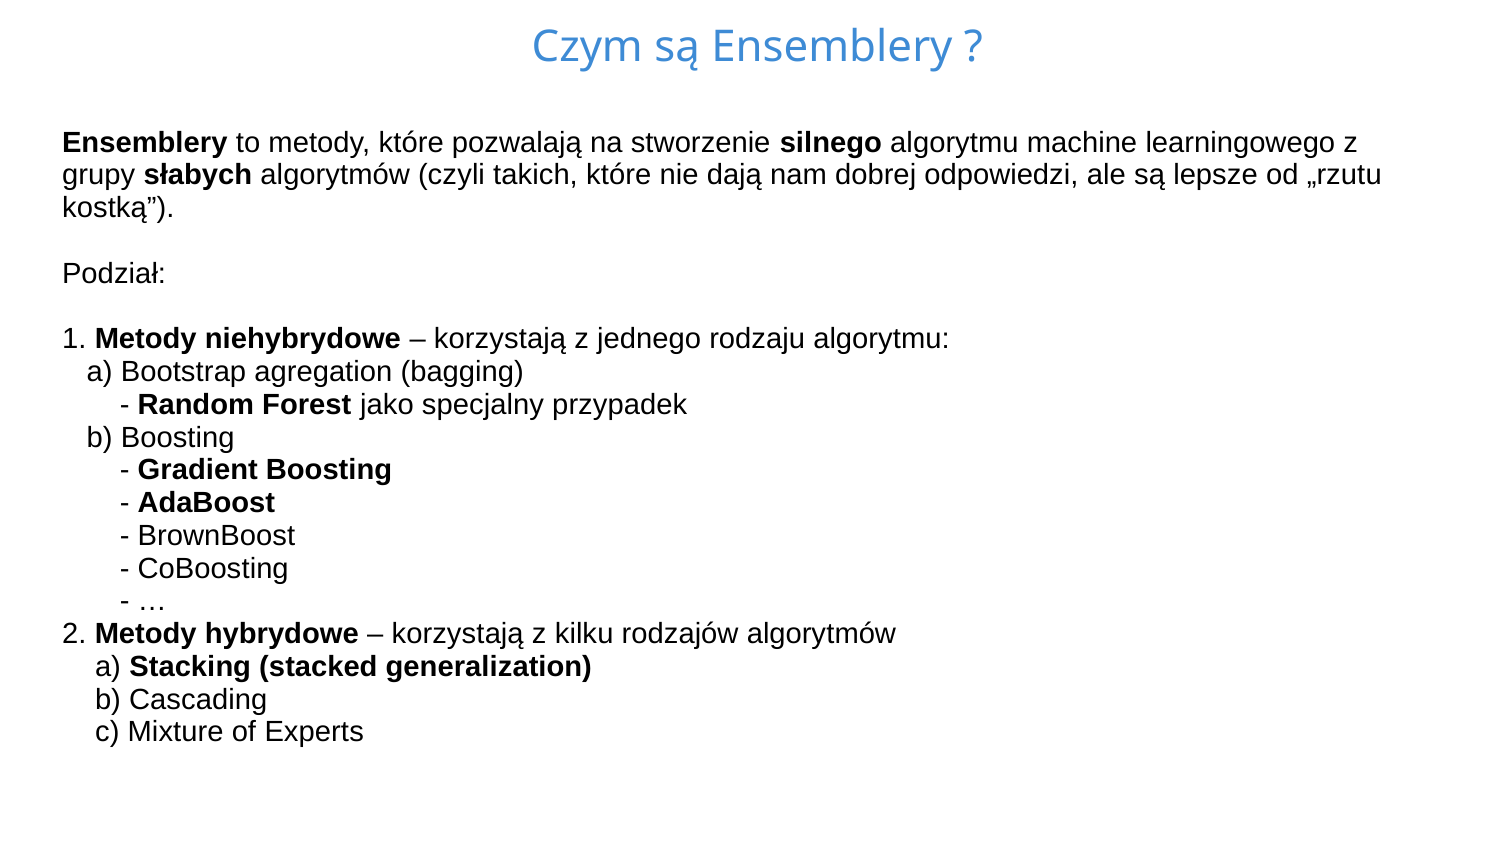

Czym są Ensemblery ?
Ensemblery to metody, które pozwalają na stworzenie silnego algorytmu machine learningowego z grupy słabych algorytmów (czyli takich, które nie dają nam dobrej odpowiedzi, ale są lepsze od „rzutu kostką”).
Podział:
1. Metody niehybrydowe – korzystają z jednego rodzaju algorytmu:
 a) Bootstrap agregation (bagging)
 - Random Forest jako specjalny przypadek
 b) Boosting
 - Gradient Boosting
 - AdaBoost
 - BrownBoost
 - CoBoosting
 - …
2. Metody hybrydowe – korzystają z kilku rodzajów algorytmów
 a) Stacking (stacked generalization)
 b) Cascading
 c) Mixture of Experts